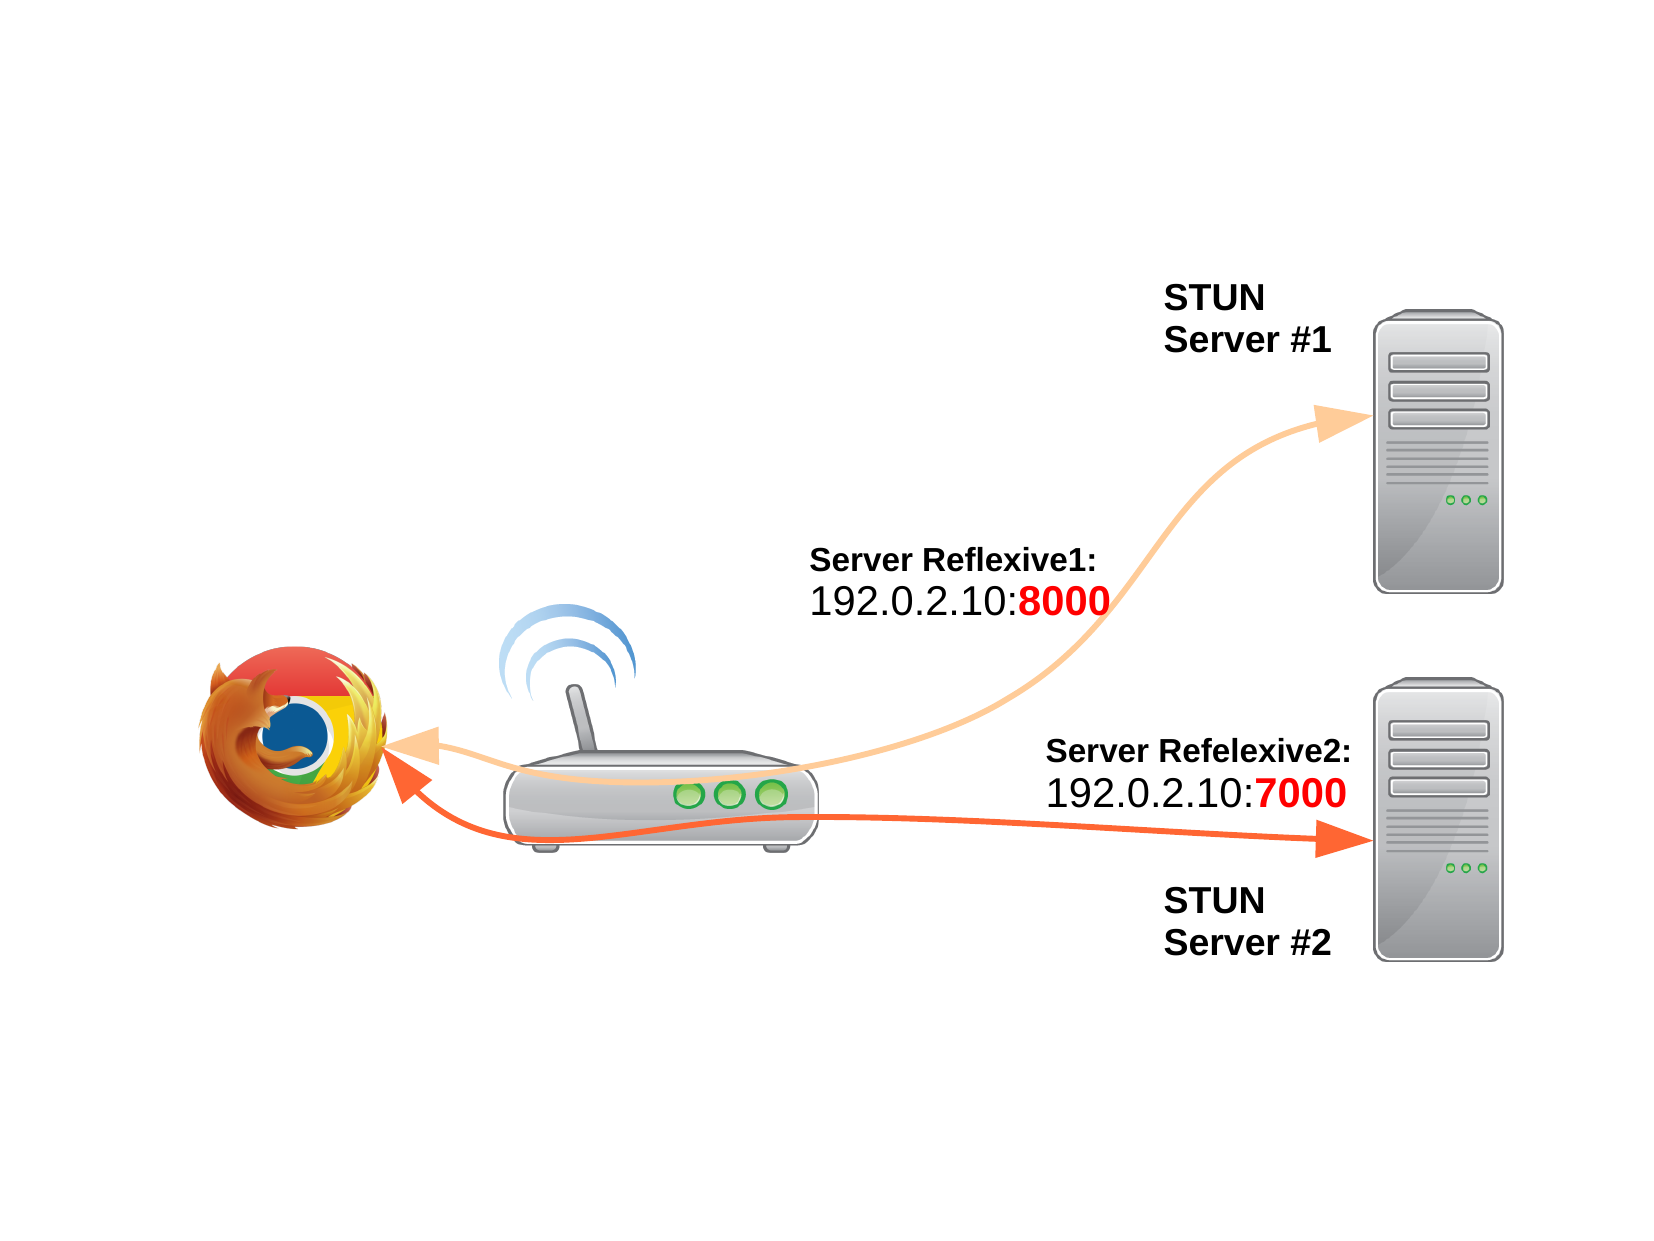

STUN
Server #1
Server Reflexive1:
192.0.2.10:8000
Server Refelexive2:
192.0.2.10:7000
STUN
Server #2